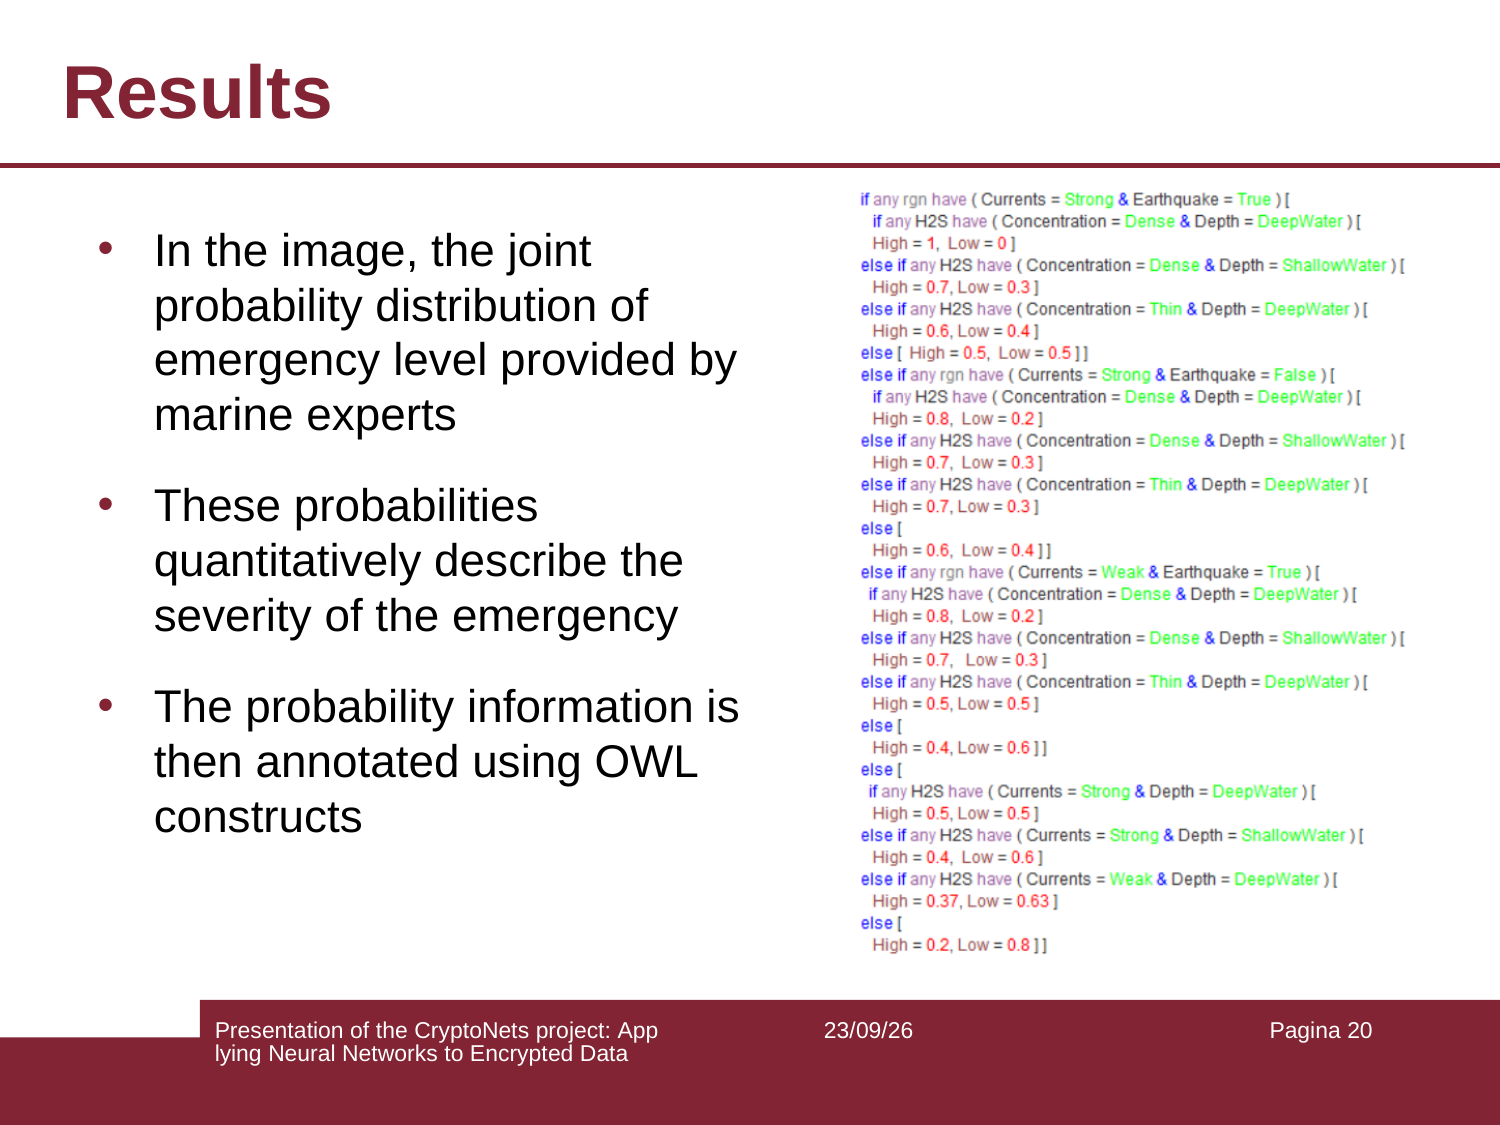

# Results
In the image, the joint probability distribution of emergency level provided by marine experts
These probabilities quantitatively describe the severity of the emergency
The probability information is then annotated using OWL constructs
Presentation of the CryptoNets project: Applying Neural Networks to Encrypted Data
3/10/19
20